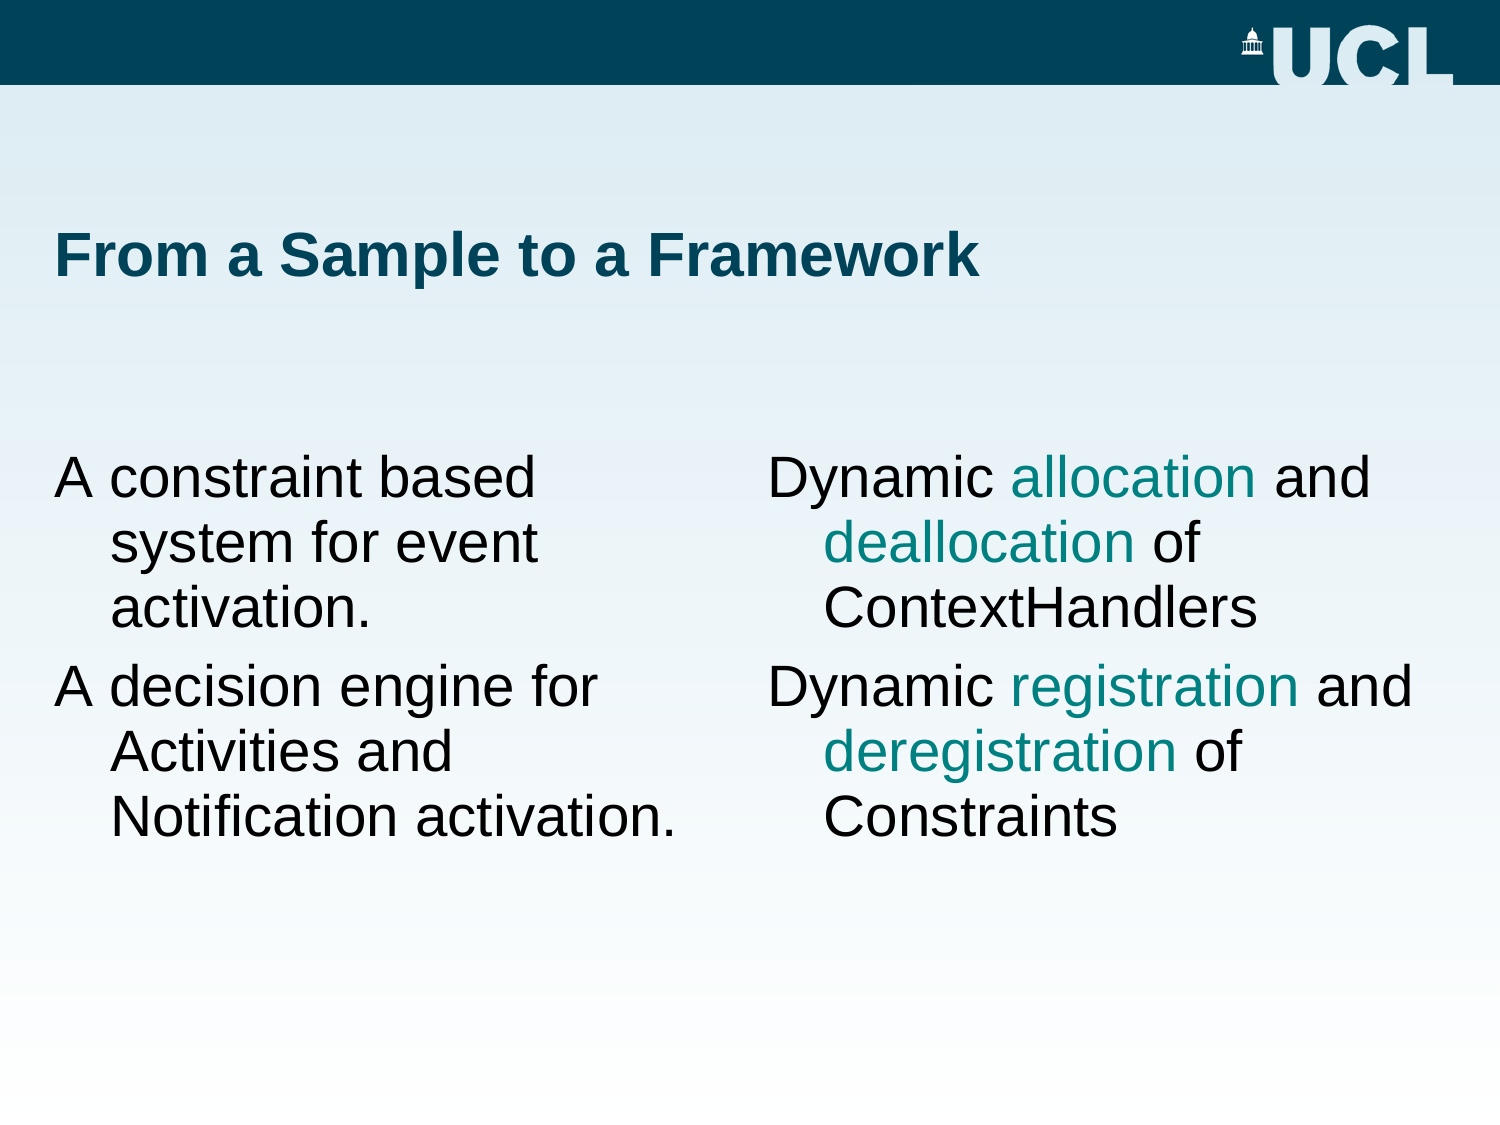

# From a Sample to a Framework
A constraint based system for event activation.
A decision engine for Activities and Notification activation.
Dynamic allocation and deallocation of ContextHandlers
Dynamic registration and deregistration of Constraints